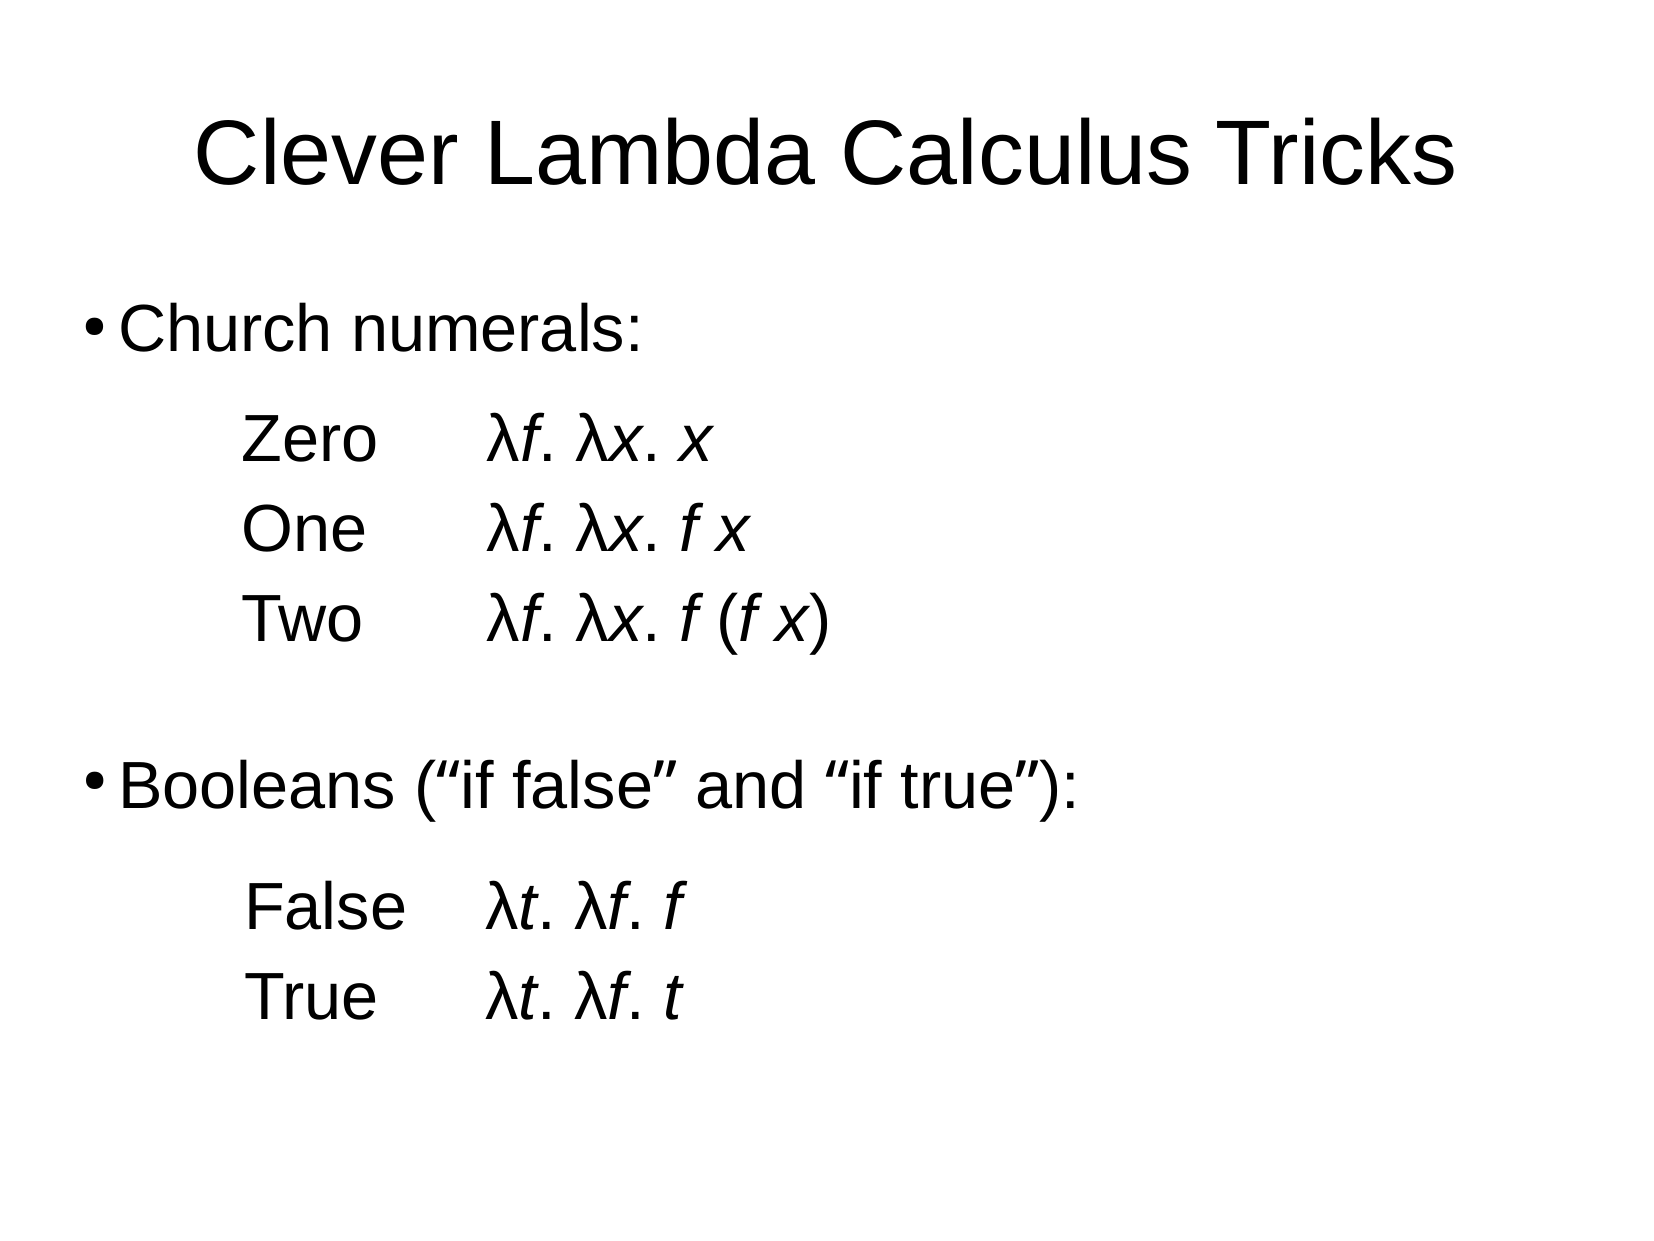

# Clever Lambda Calculus Tricks
Church numerals:
| Zero | λf. λx. x |
| --- | --- |
| One | λf. λx. f x |
| Two | λf. λx. f (f x) |
Booleans (“if false” and “if true”):
| False | λt. λf. f |
| --- | --- |
| True | λt. λf. t |